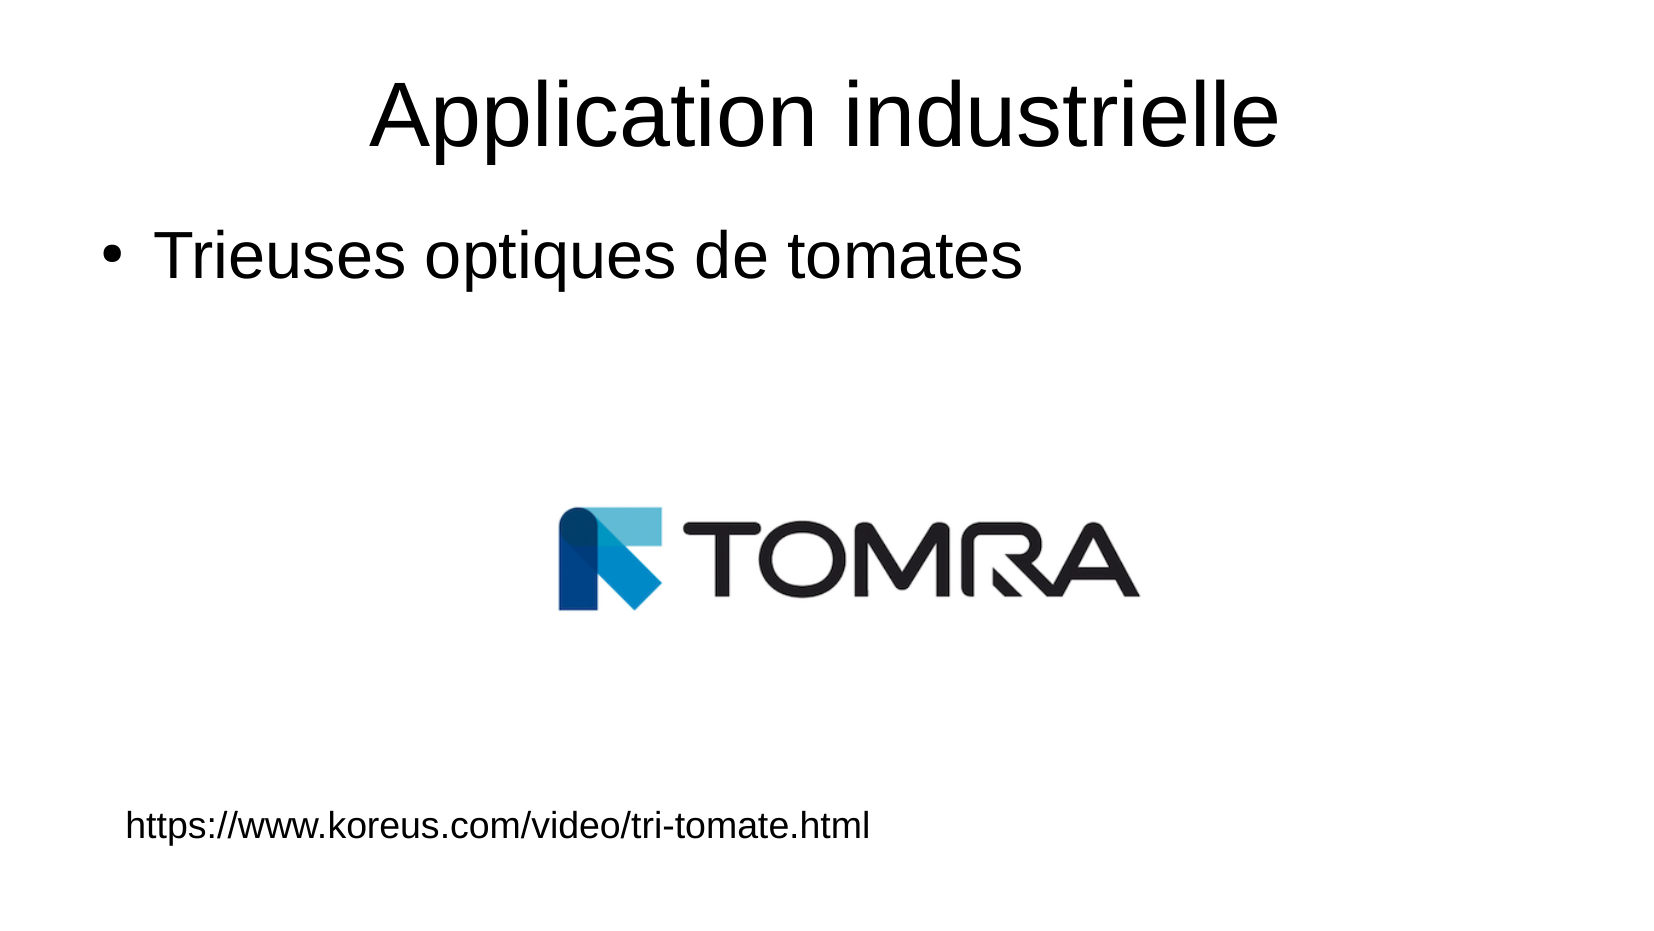

# Application industrielle
Trieuses optiques de tomates
https://www.koreus.com/video/tri-tomate.html